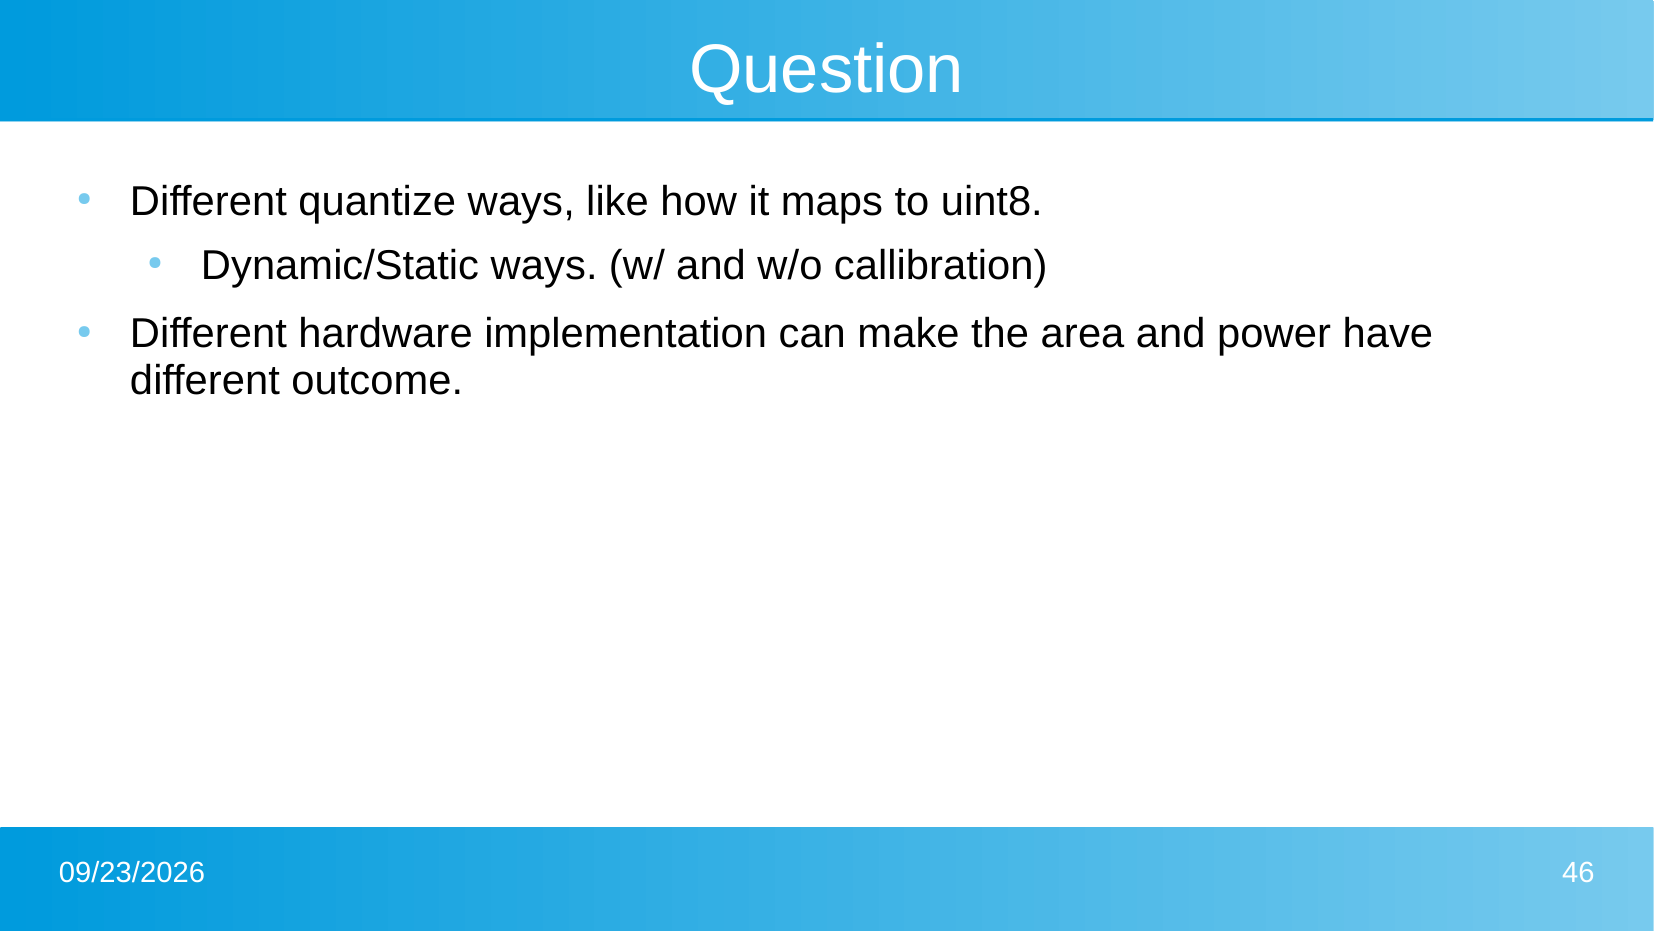

# Question
Different quantize ways, like how it maps to uint8.
Dynamic/Static ways. (w/ and w/o callibration)
Different hardware implementation can make the area and power have different outcome.
46